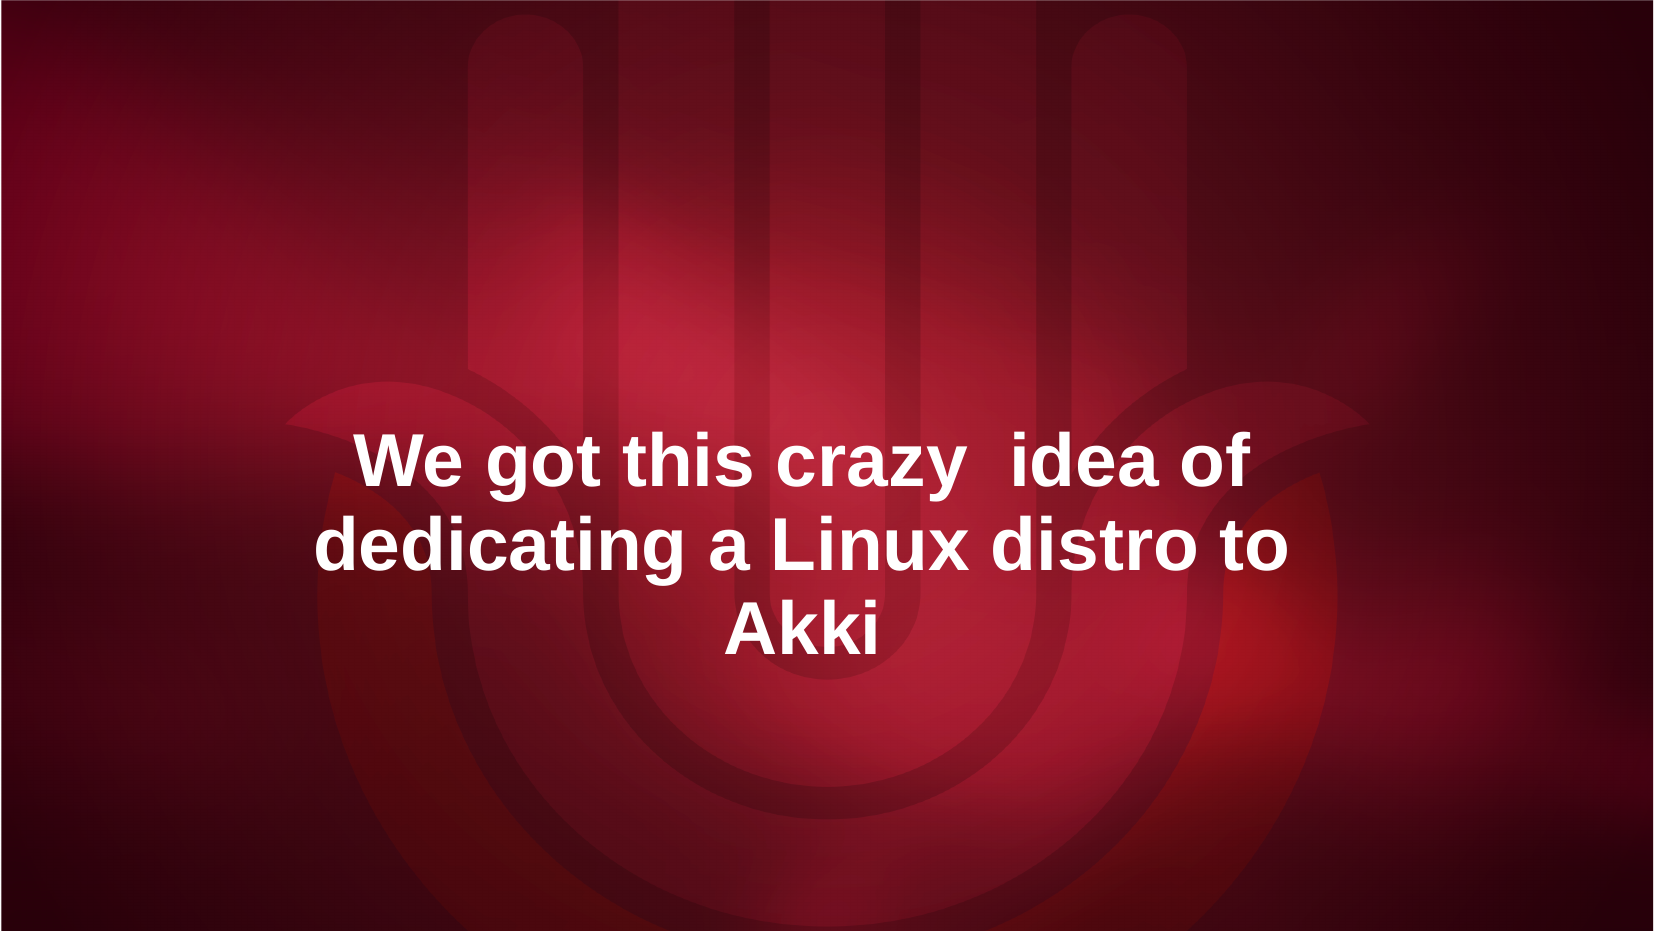

We got this crazy idea of dedicating a Linux distro to Akki